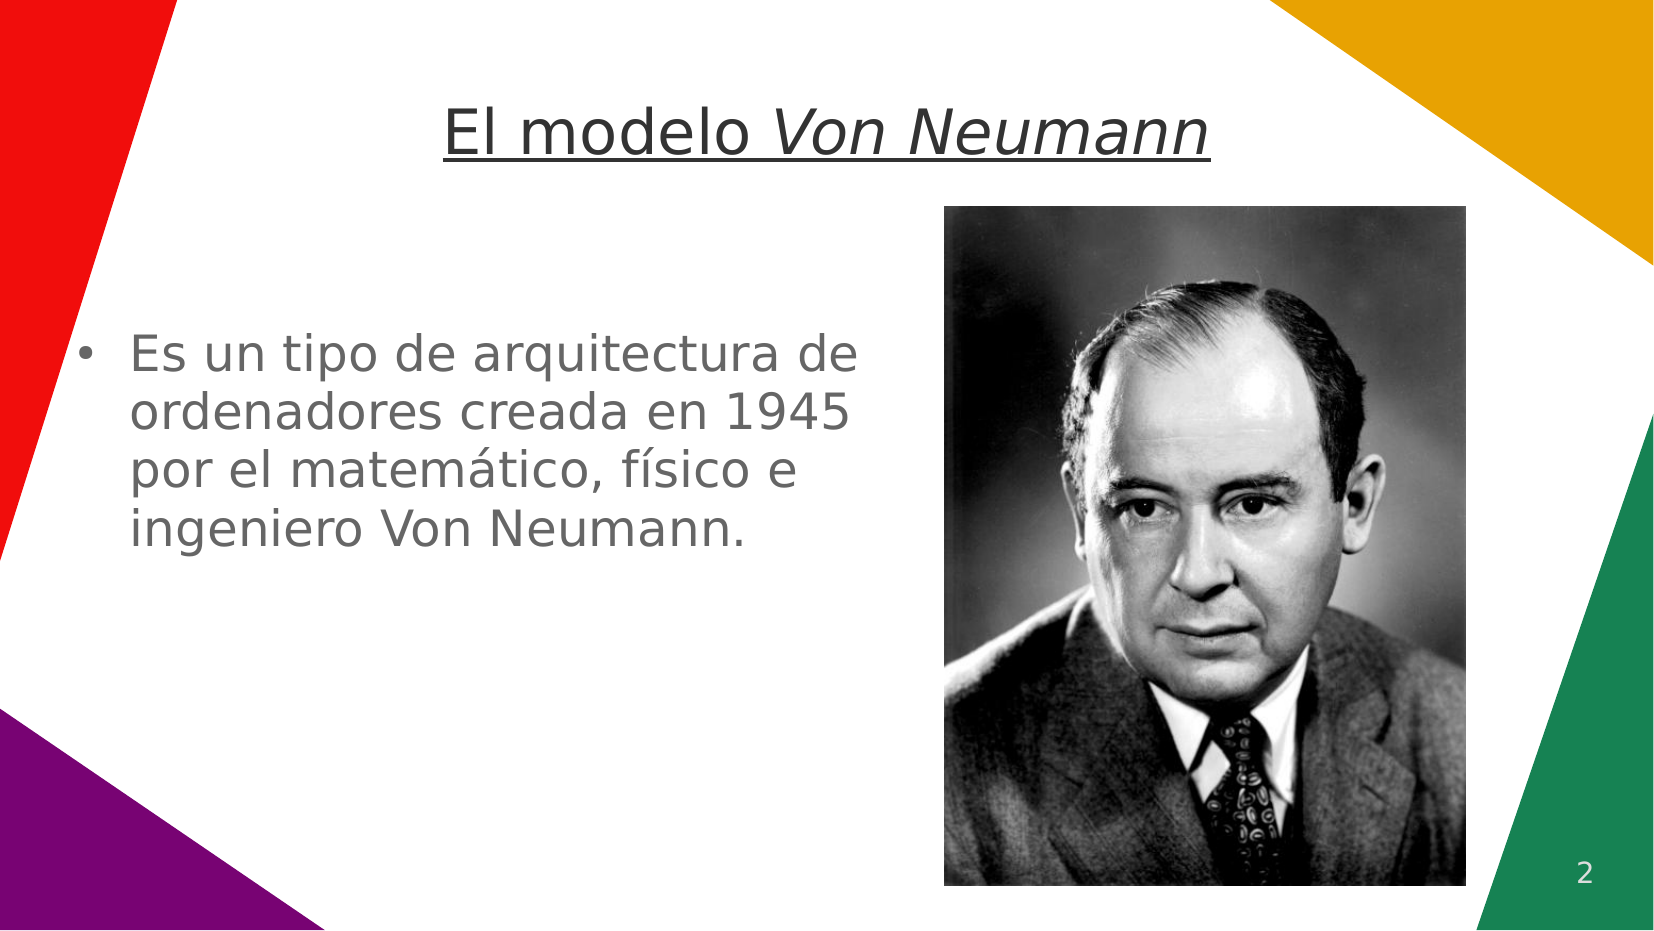

# El modelo Von Neumann
Es un tipo de arquitectura de ordenadores creada en 1945 por el matemático, físico e ingeniero Von Neumann.
2